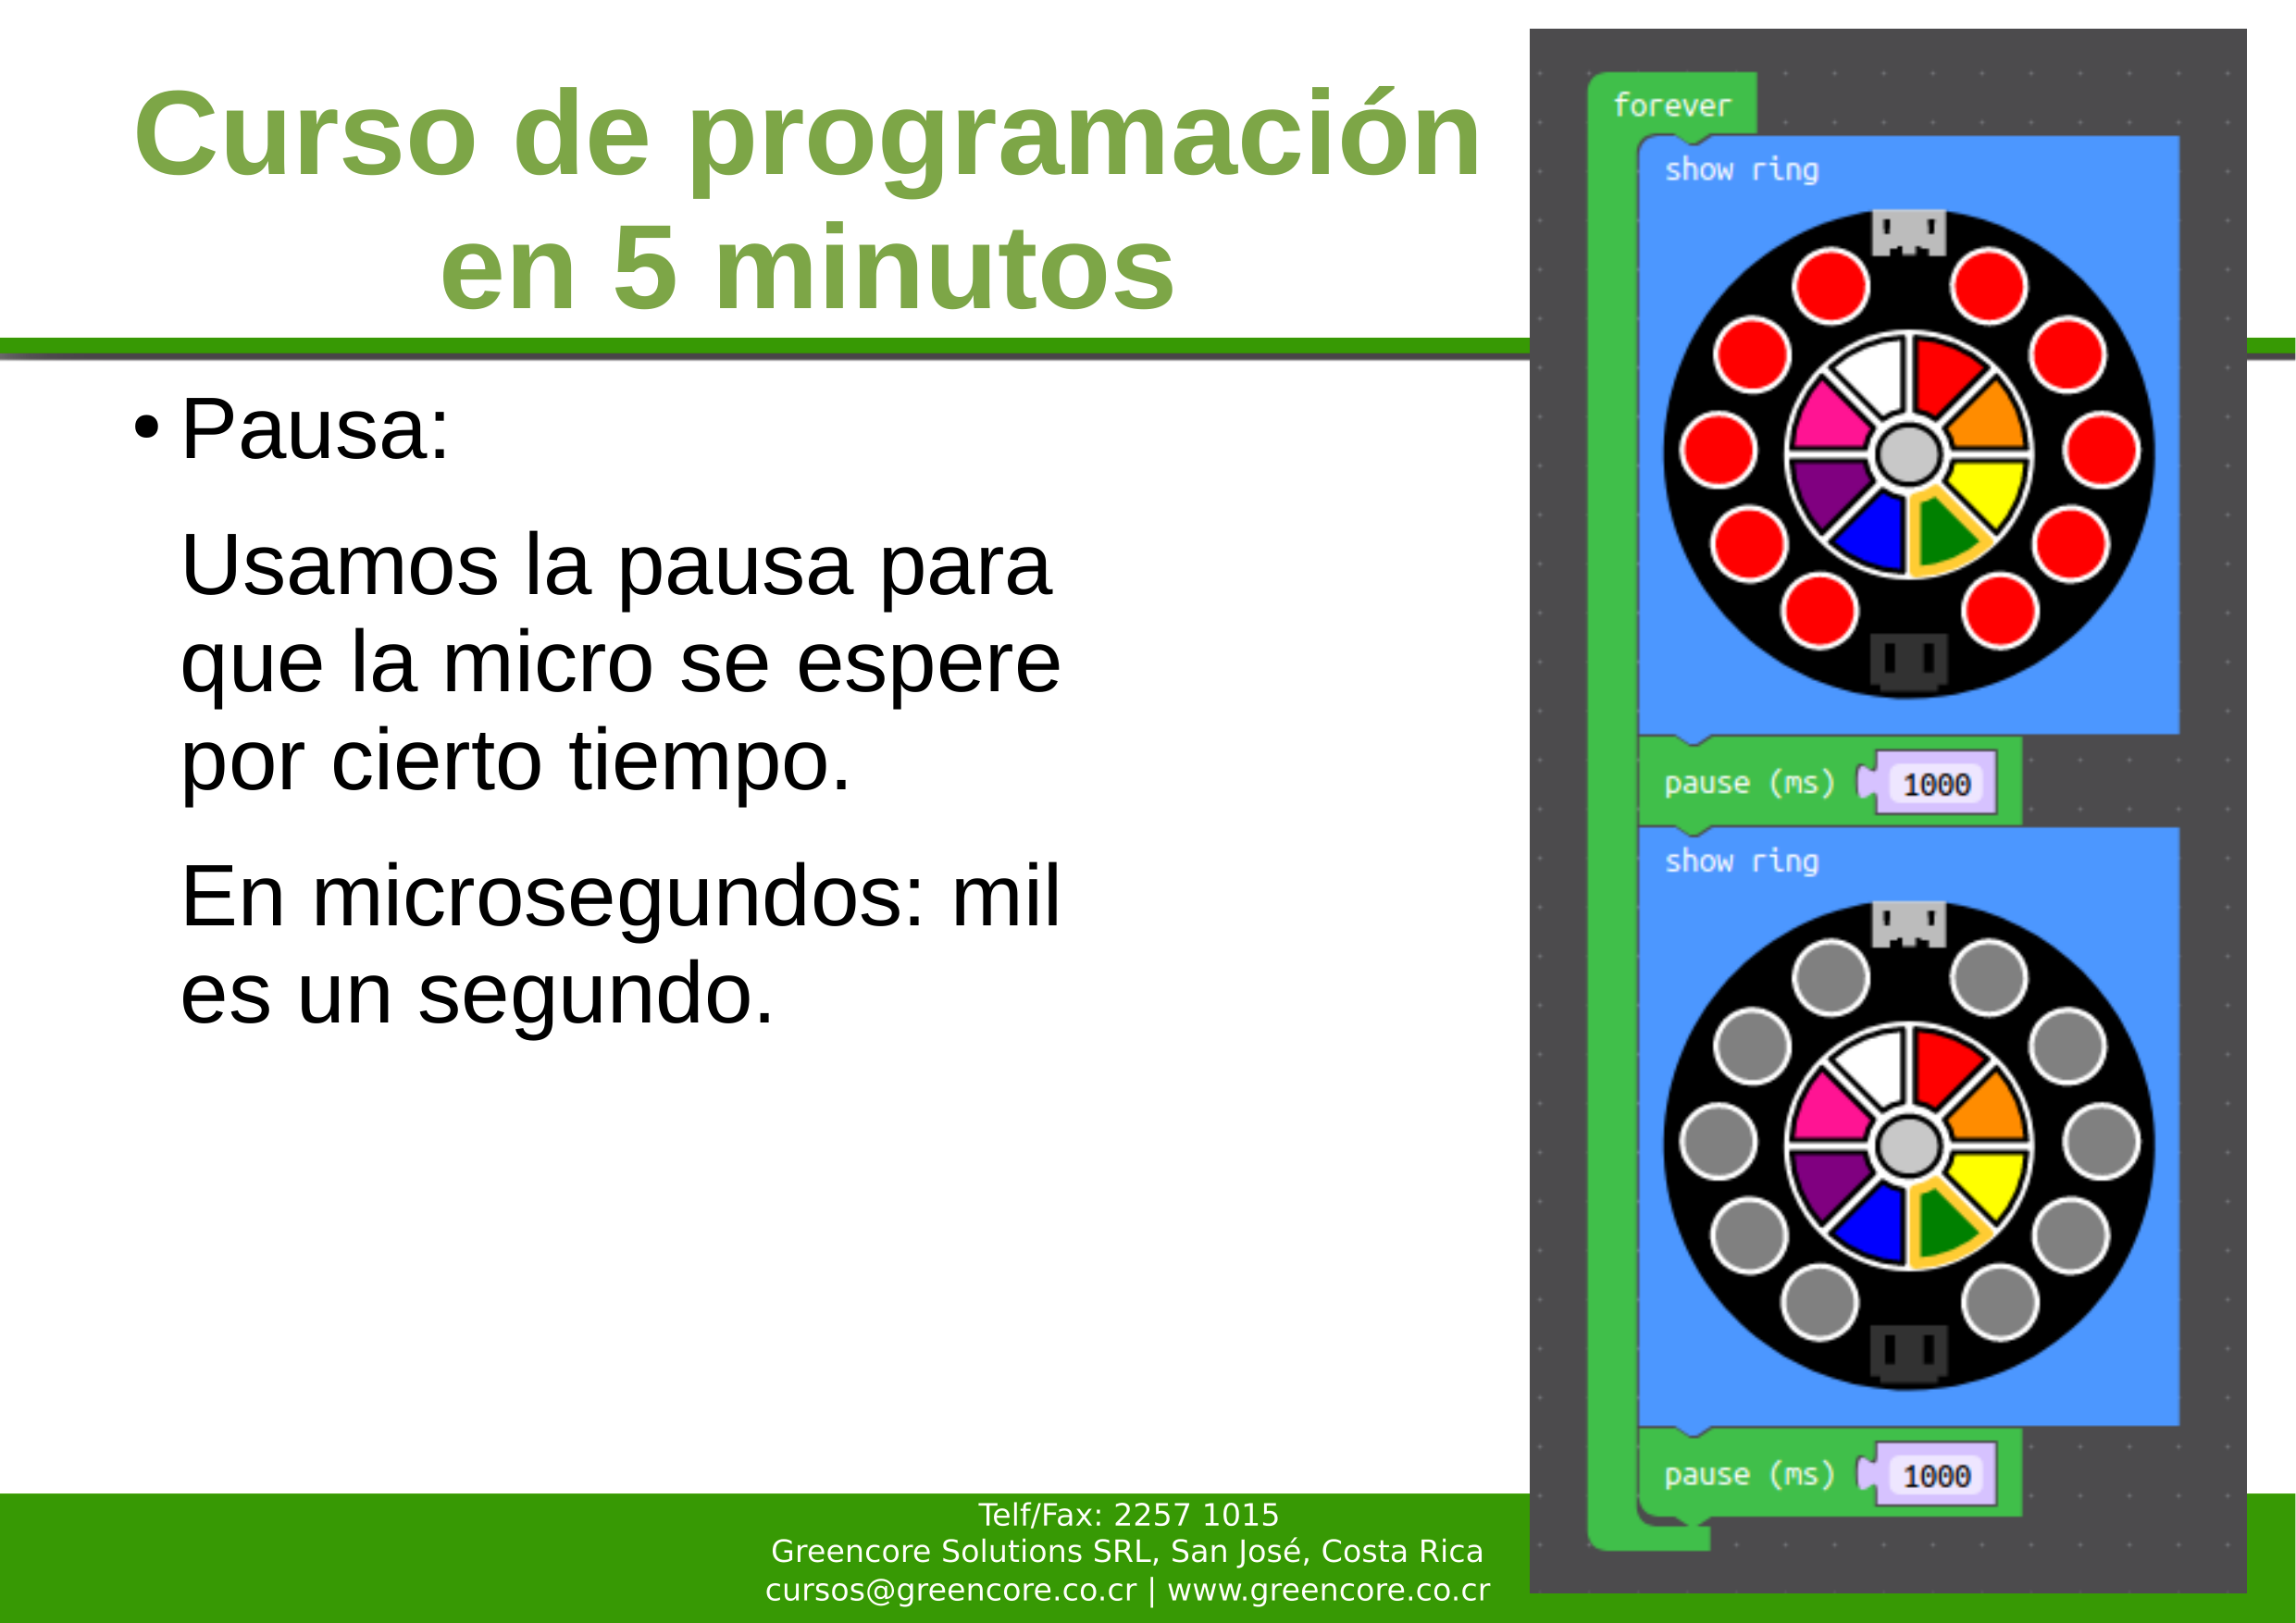

# Curso de programación en 5 minutos
Pausa:
Usamos la pausa para que la micro se espere por cierto tiempo.
En microsegundos: mil es un segundo.